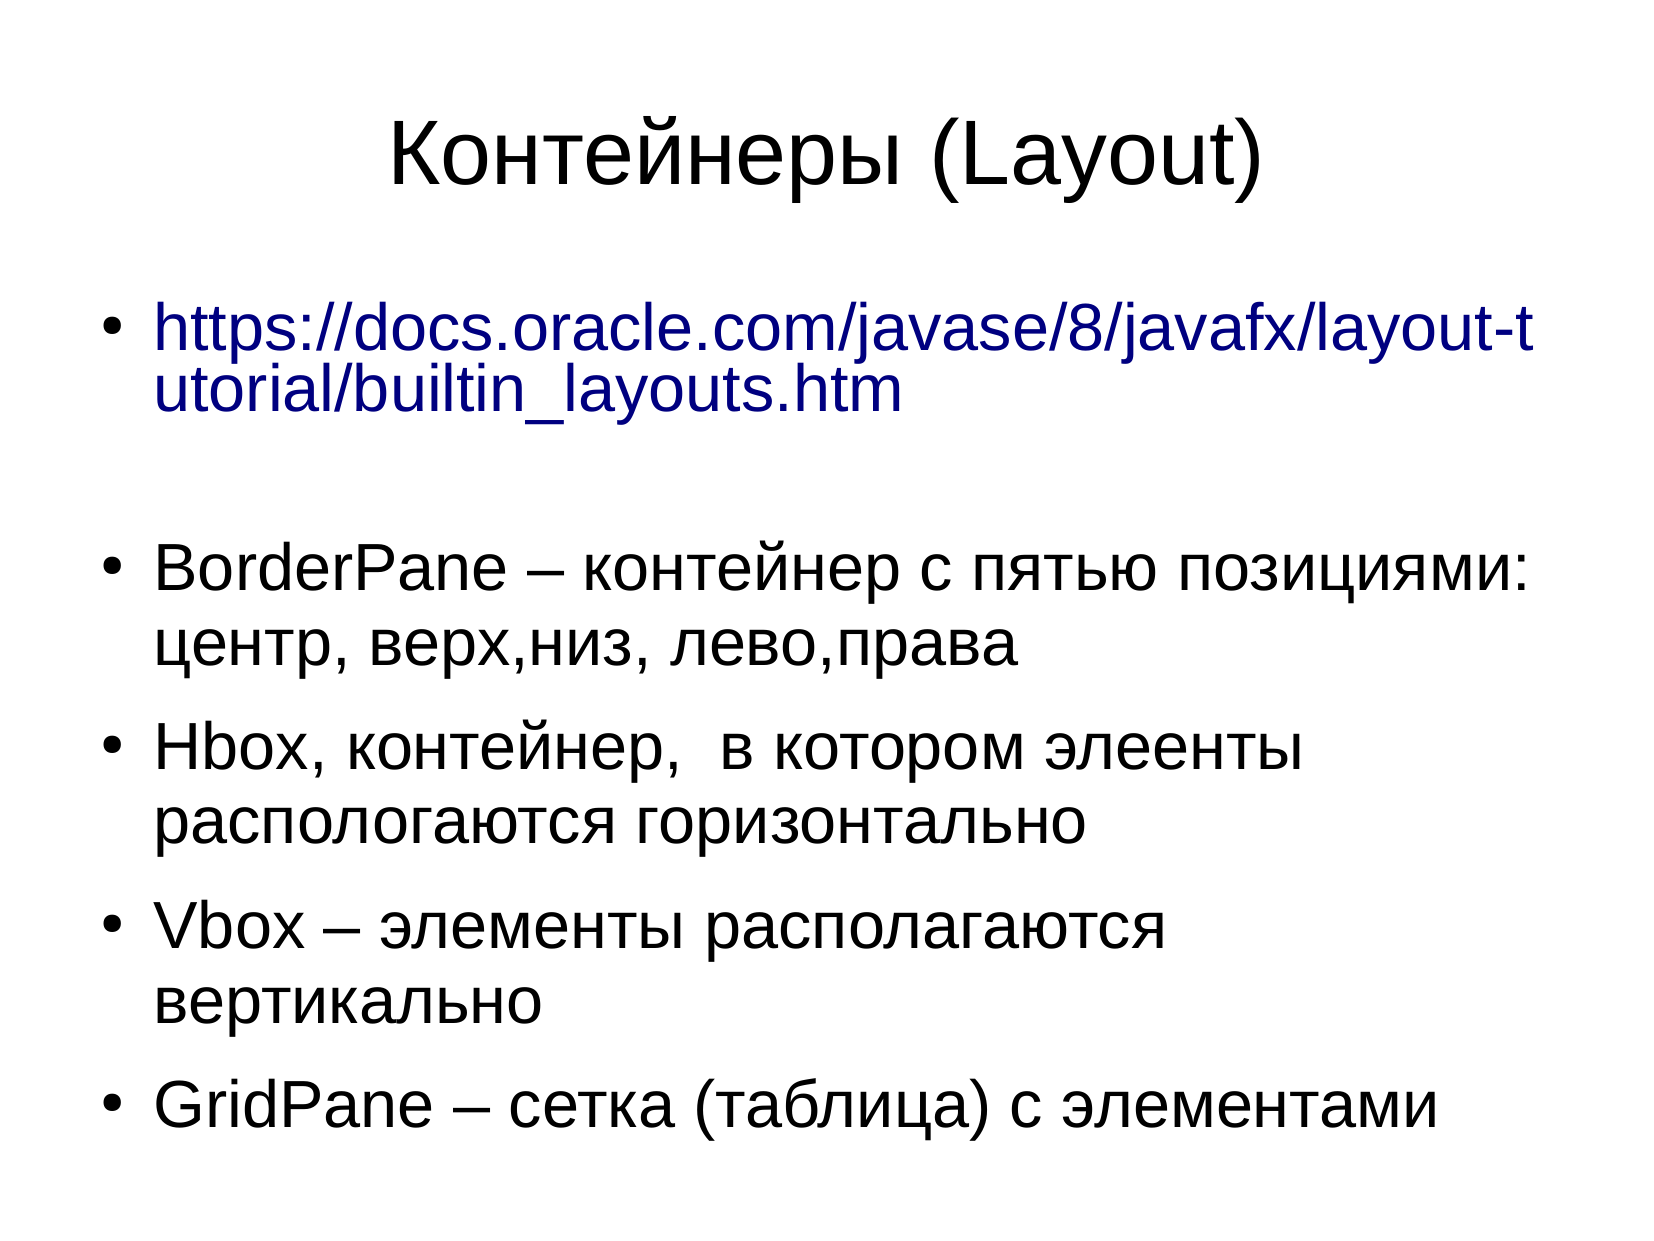

# Контейнеры (Layout)
https://docs.oracle.com/javase/8/javafx/layout-tutorial/builtin_layouts.htm
BorderPane – контейнер с пятью позициями: центр, верх,низ, лево,права
Hbox, контейнер, в котором элеенты распологаются горизонтально
Vbox – элементы располагаются вертикально
GridPane – сетка (таблица) с элементами